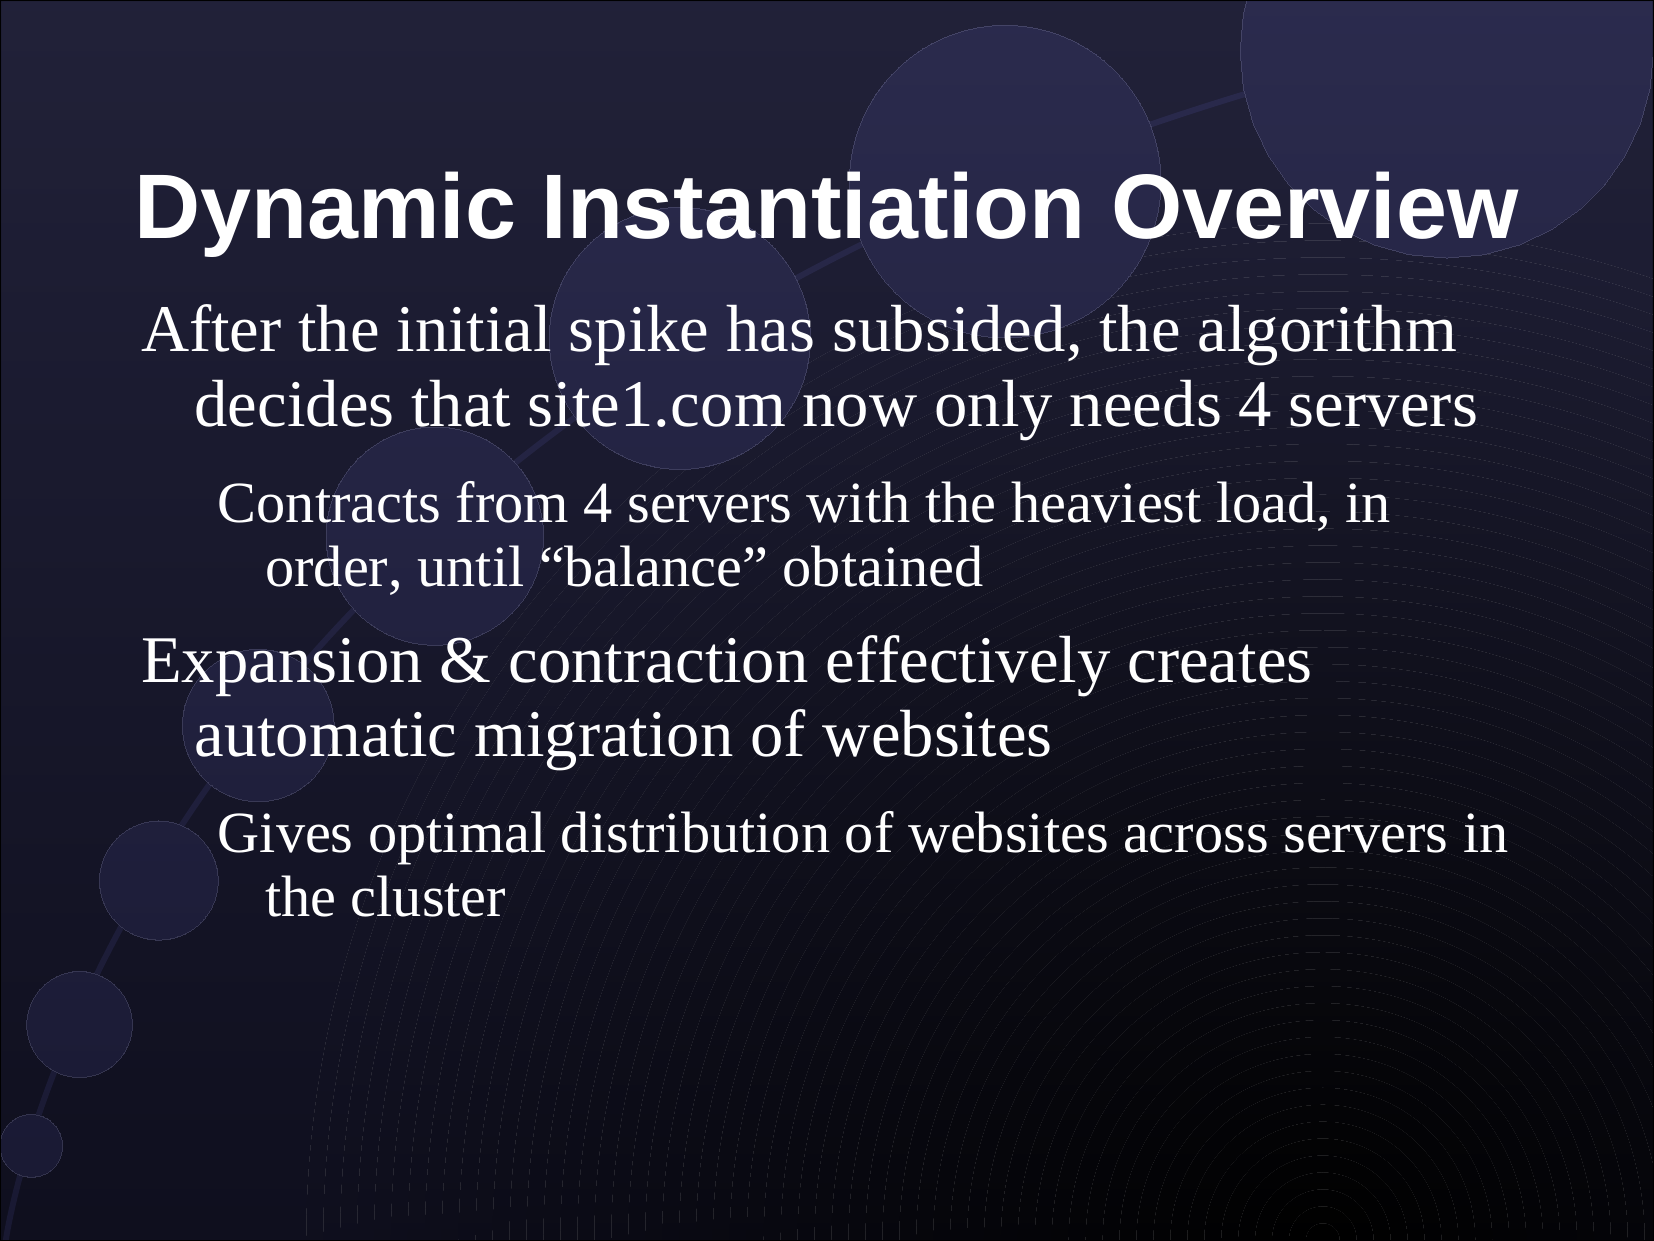

# Dynamic Instantiation Overview
After the initial spike has subsided, the algorithm decides that site1.com now only needs 4 servers
Contracts from 4 servers with the heaviest load, in order, until “balance” obtained
Expansion & contraction effectively creates automatic migration of websites
Gives optimal distribution of websites across servers in the cluster